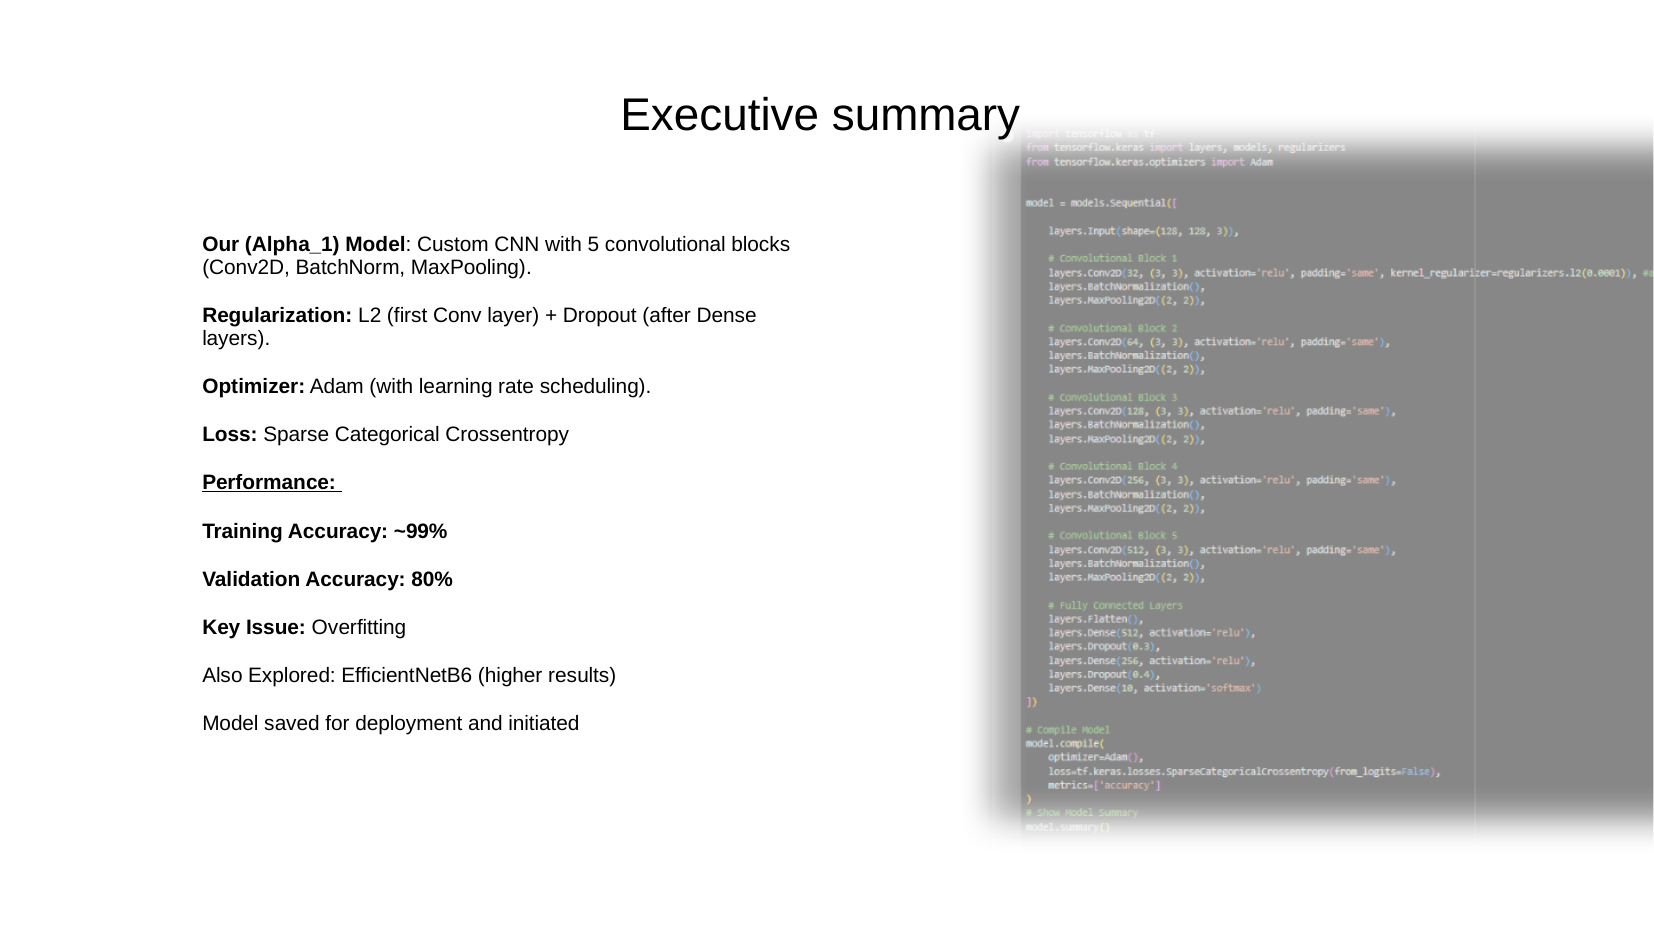

# Executive summary
Our (Alpha_1) Model: Custom CNN with 5 convolutional blocks (Conv2D, BatchNorm, MaxPooling).
Regularization: L2 (first Conv layer) + Dropout (after Dense layers).
Optimizer: Adam (with learning rate scheduling).
Loss: Sparse Categorical Crossentropy
Performance:
Training Accuracy: ~99%
Validation Accuracy: 80%
Key Issue: Overfitting
Also Explored: EfficientNetB6 (higher results)
Model saved for deployment and initiated